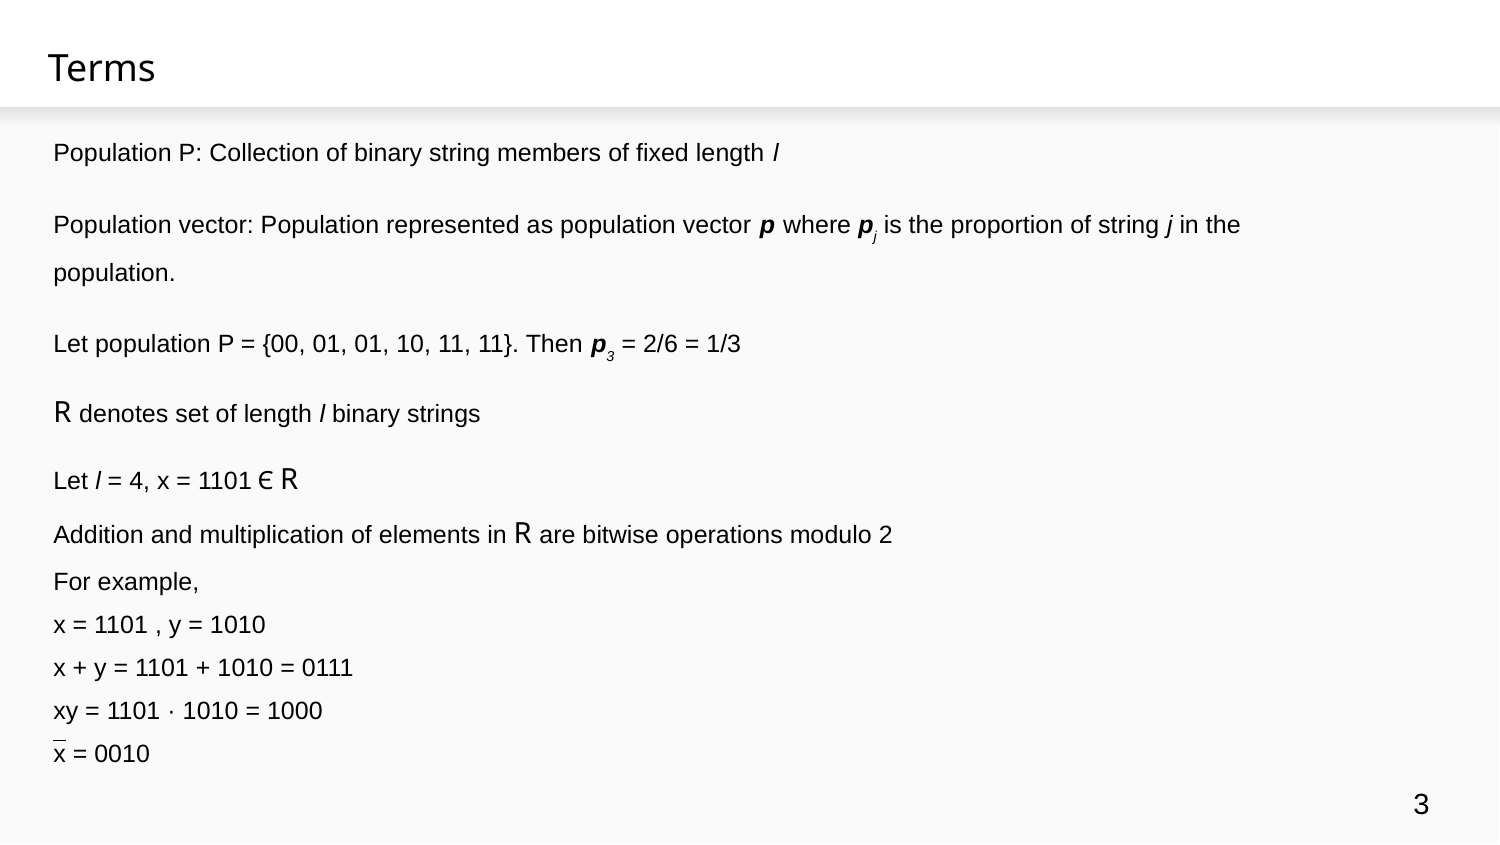

# Terms
Population P: Collection of binary string members of fixed length l
Population vector: Population represented as population vector p where pj is the proportion of string j in the population.
Let population P = {00, 01, 01, 10, 11, 11}. Then p3 = 2/6 = 1/3
R denotes set of length l binary strings
Let l = 4, x = 1101 Є R
Addition and multiplication of elements in R are bitwise operations modulo 2
For example,
x = 1101 , y = 1010
x + y = 1101 + 1010 = 0111
xy = 1101 · 1010 = 1000
x = 0010
3